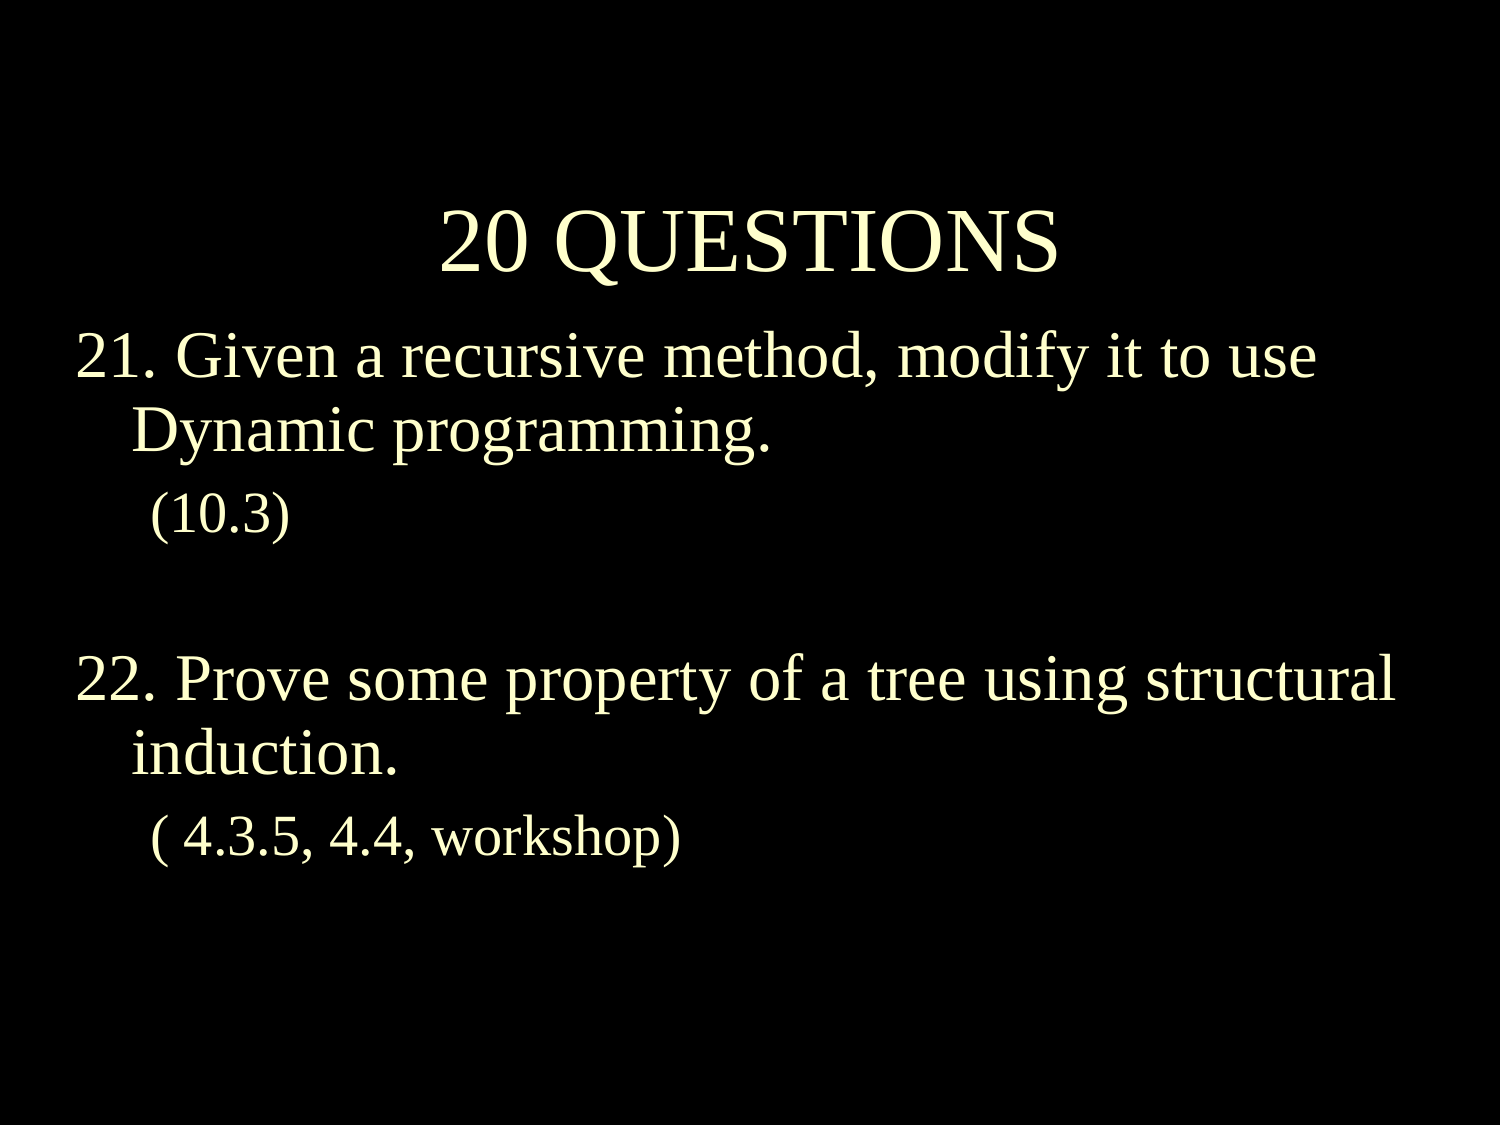

# 20 QUESTIONS
21. Given a recursive method, modify it to use Dynamic programming.
(10.3)
22. Prove some property of a tree using structural induction.
( 4.3.5, 4.4, workshop)